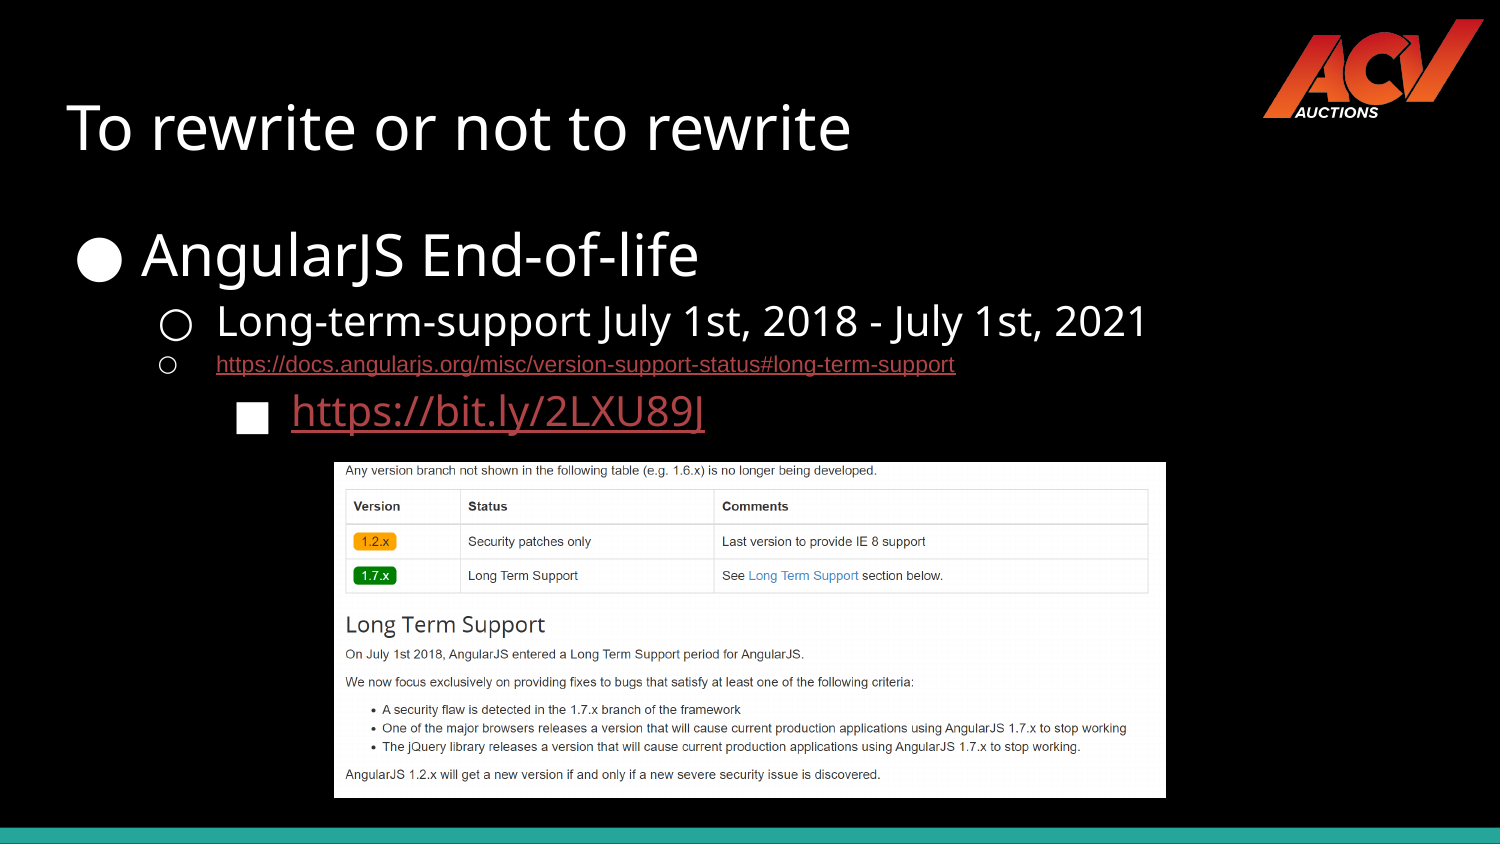

# To rewrite or not to rewrite
AngularJS End-of-life
Long-term-support July 1st, 2018 - July 1st, 2021
https://docs.angularjs.org/misc/version-support-status#long-term-support
https://bit.ly/2LXU89J